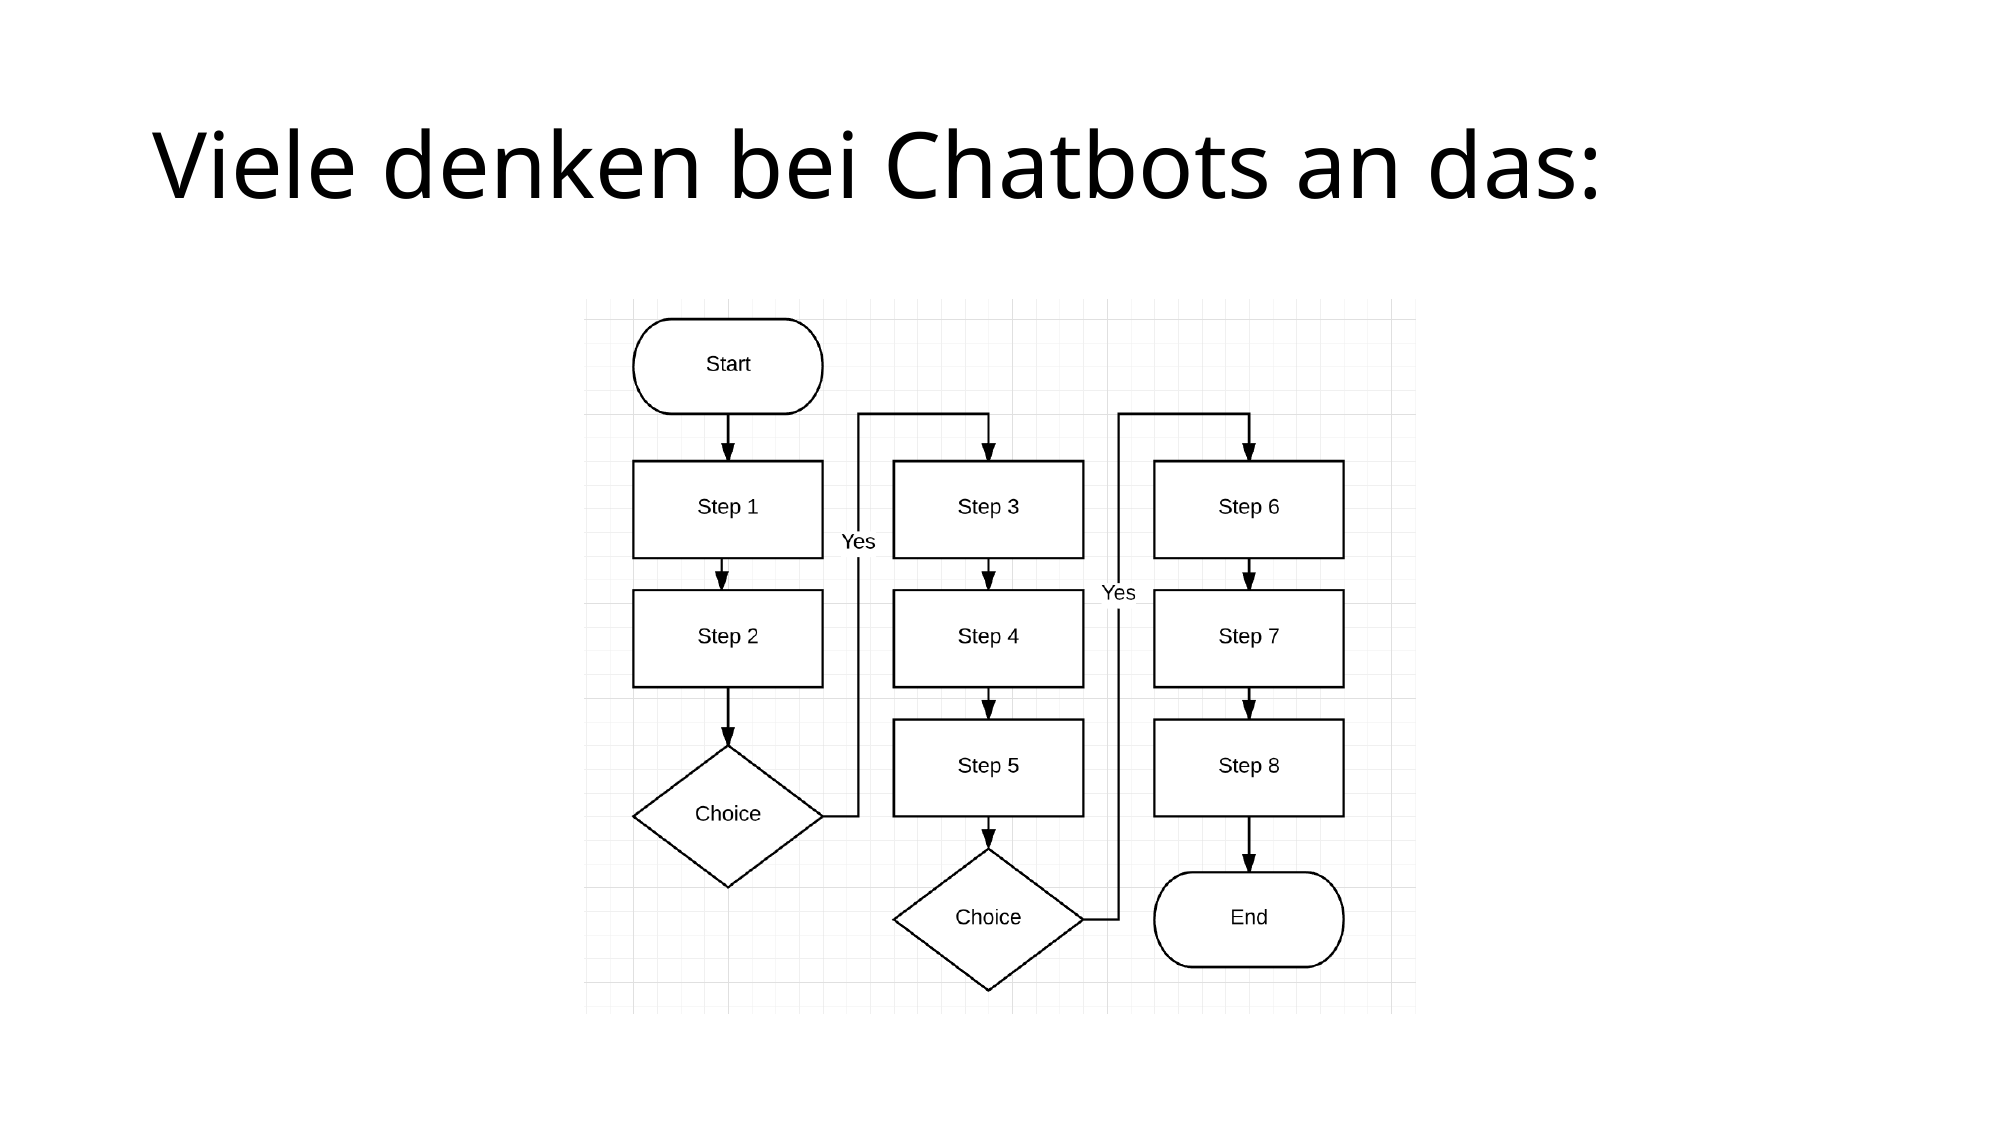

# Viele denken bei Chatbots an das: